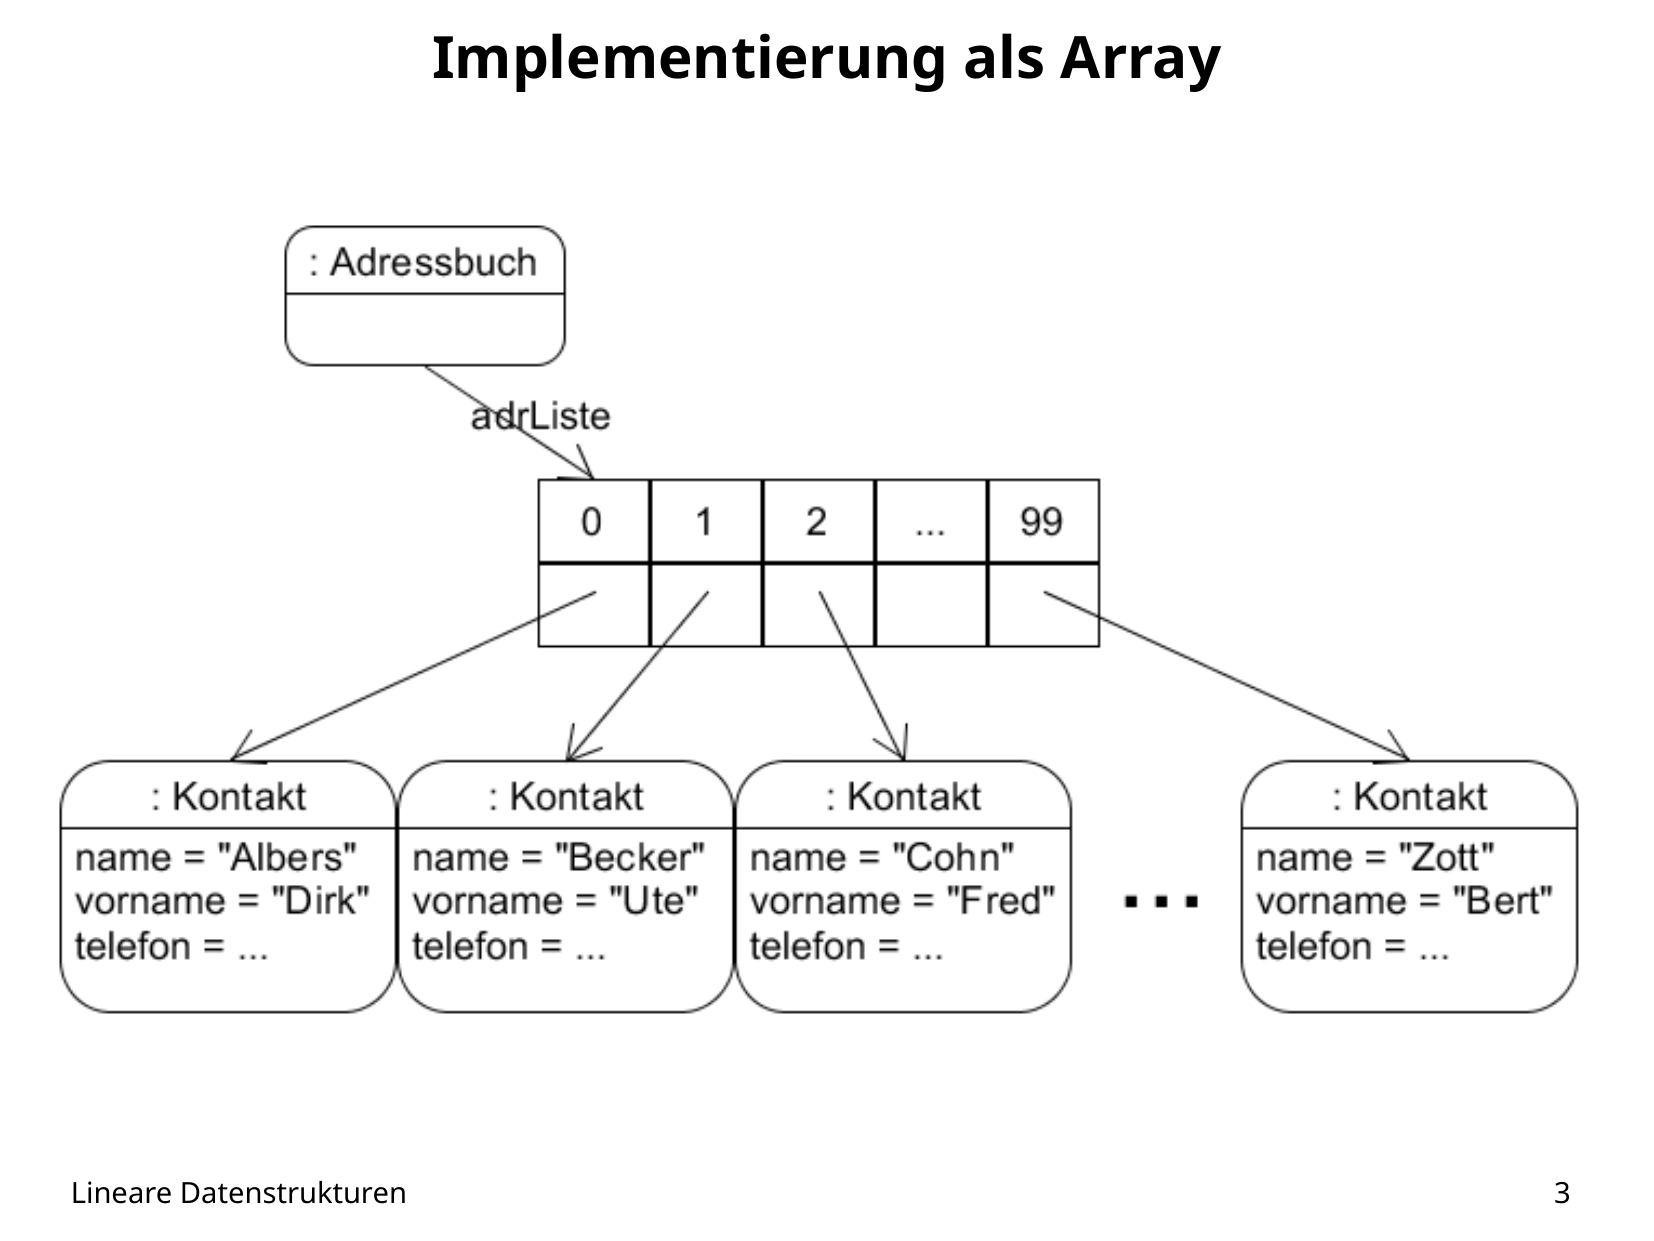

# Implementierung als Array
Lineare Datenstrukturen
3